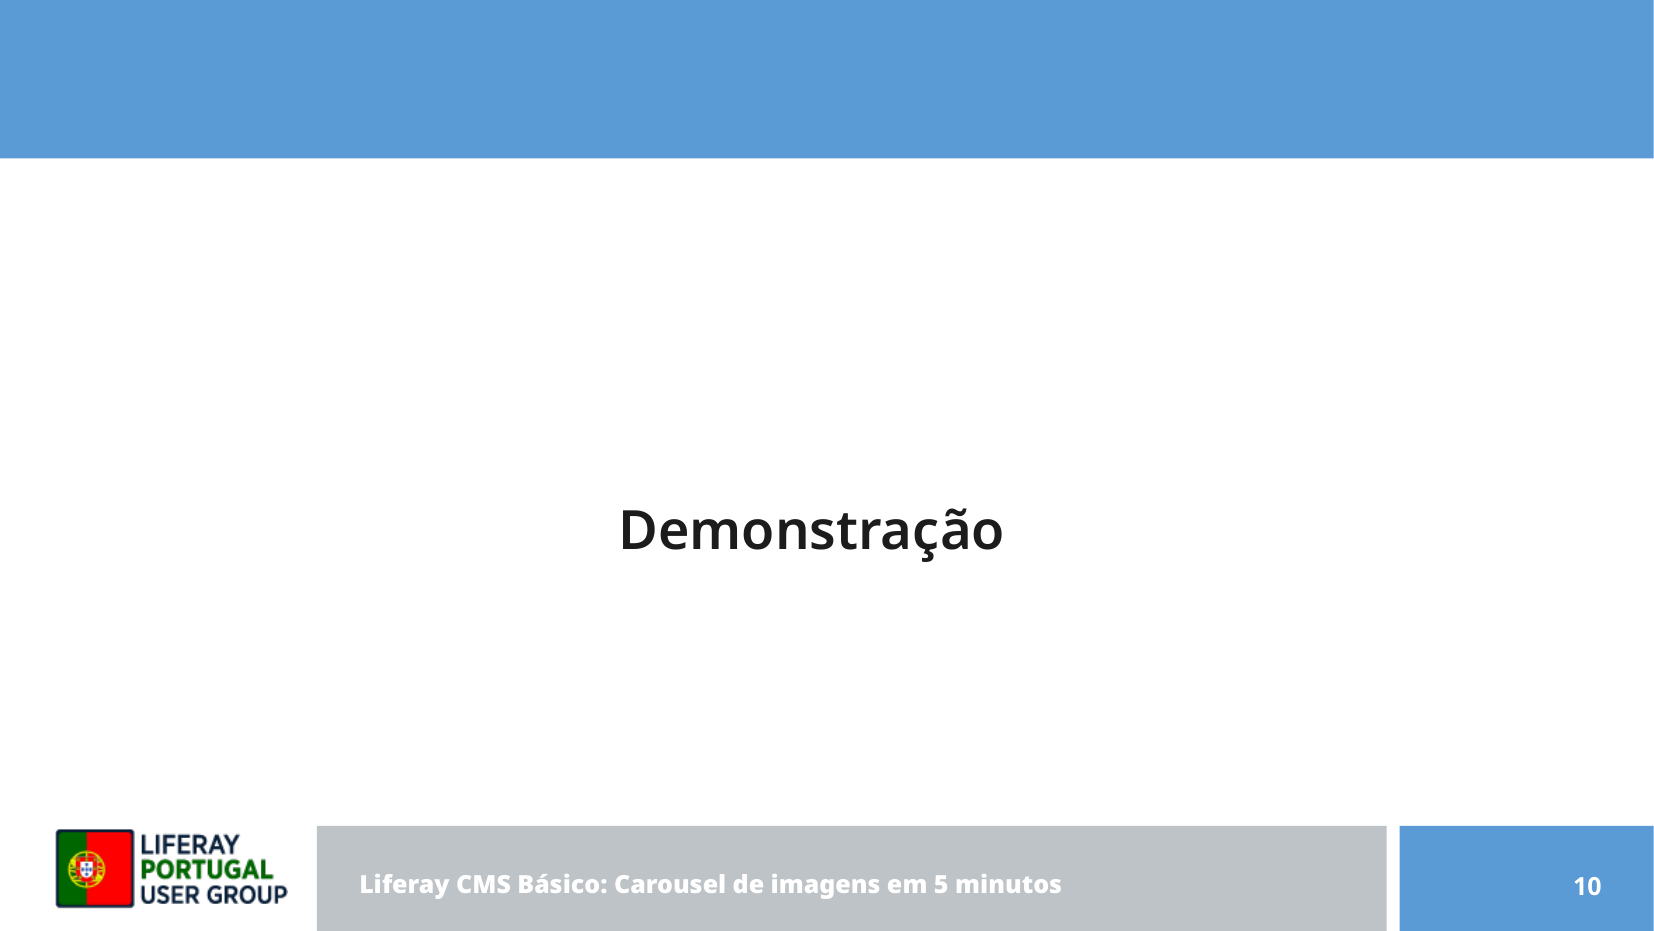

#
Demonstração
Criação de temas Liferay 7.0 - 12/09/2018